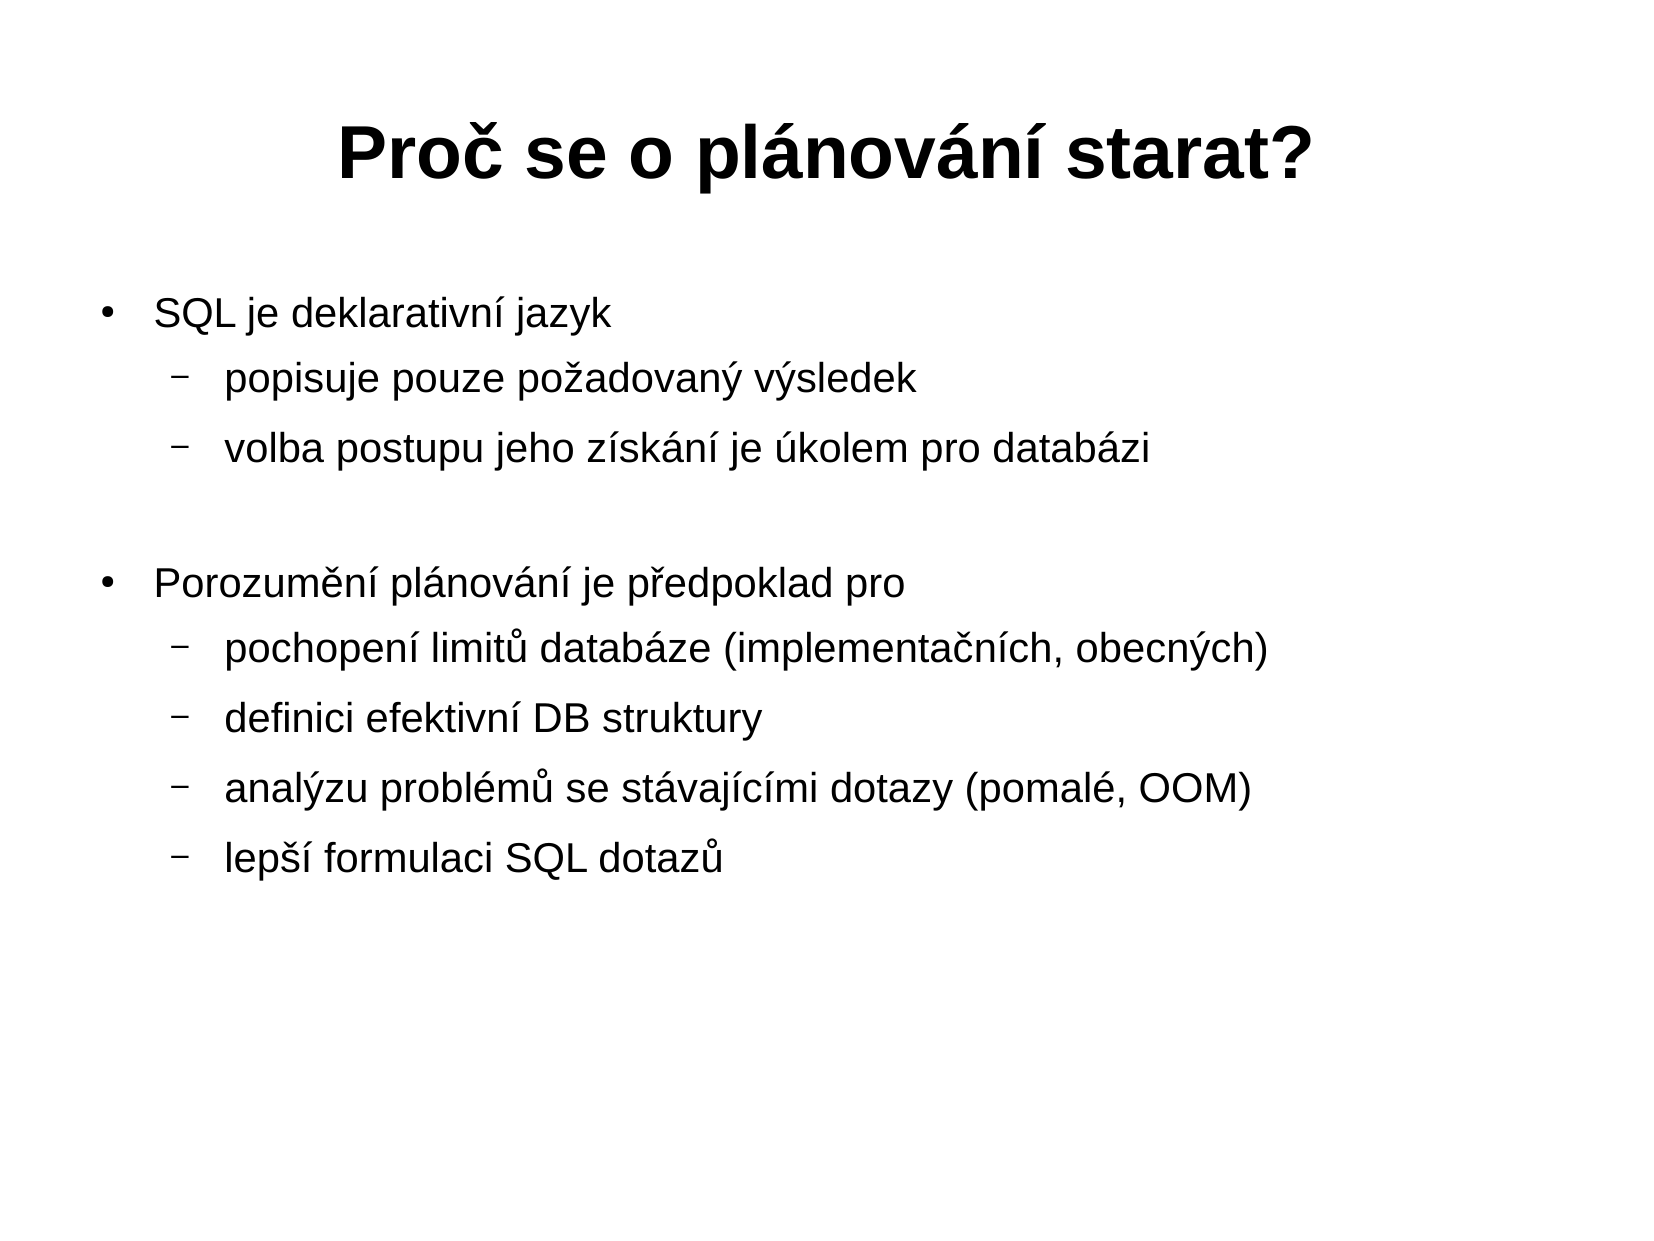

# Proč se o plánování starat?
SQL je deklarativní jazyk
popisuje pouze požadovaný výsledek
volba postupu jeho získání je úkolem pro databázi
Porozumění plánování je předpoklad pro
pochopení limitů databáze (implementačních, obecných)
definici efektivní DB struktury
analýzu problémů se stávajícími dotazy (pomalé, OOM)
lepší formulaci SQL dotazů